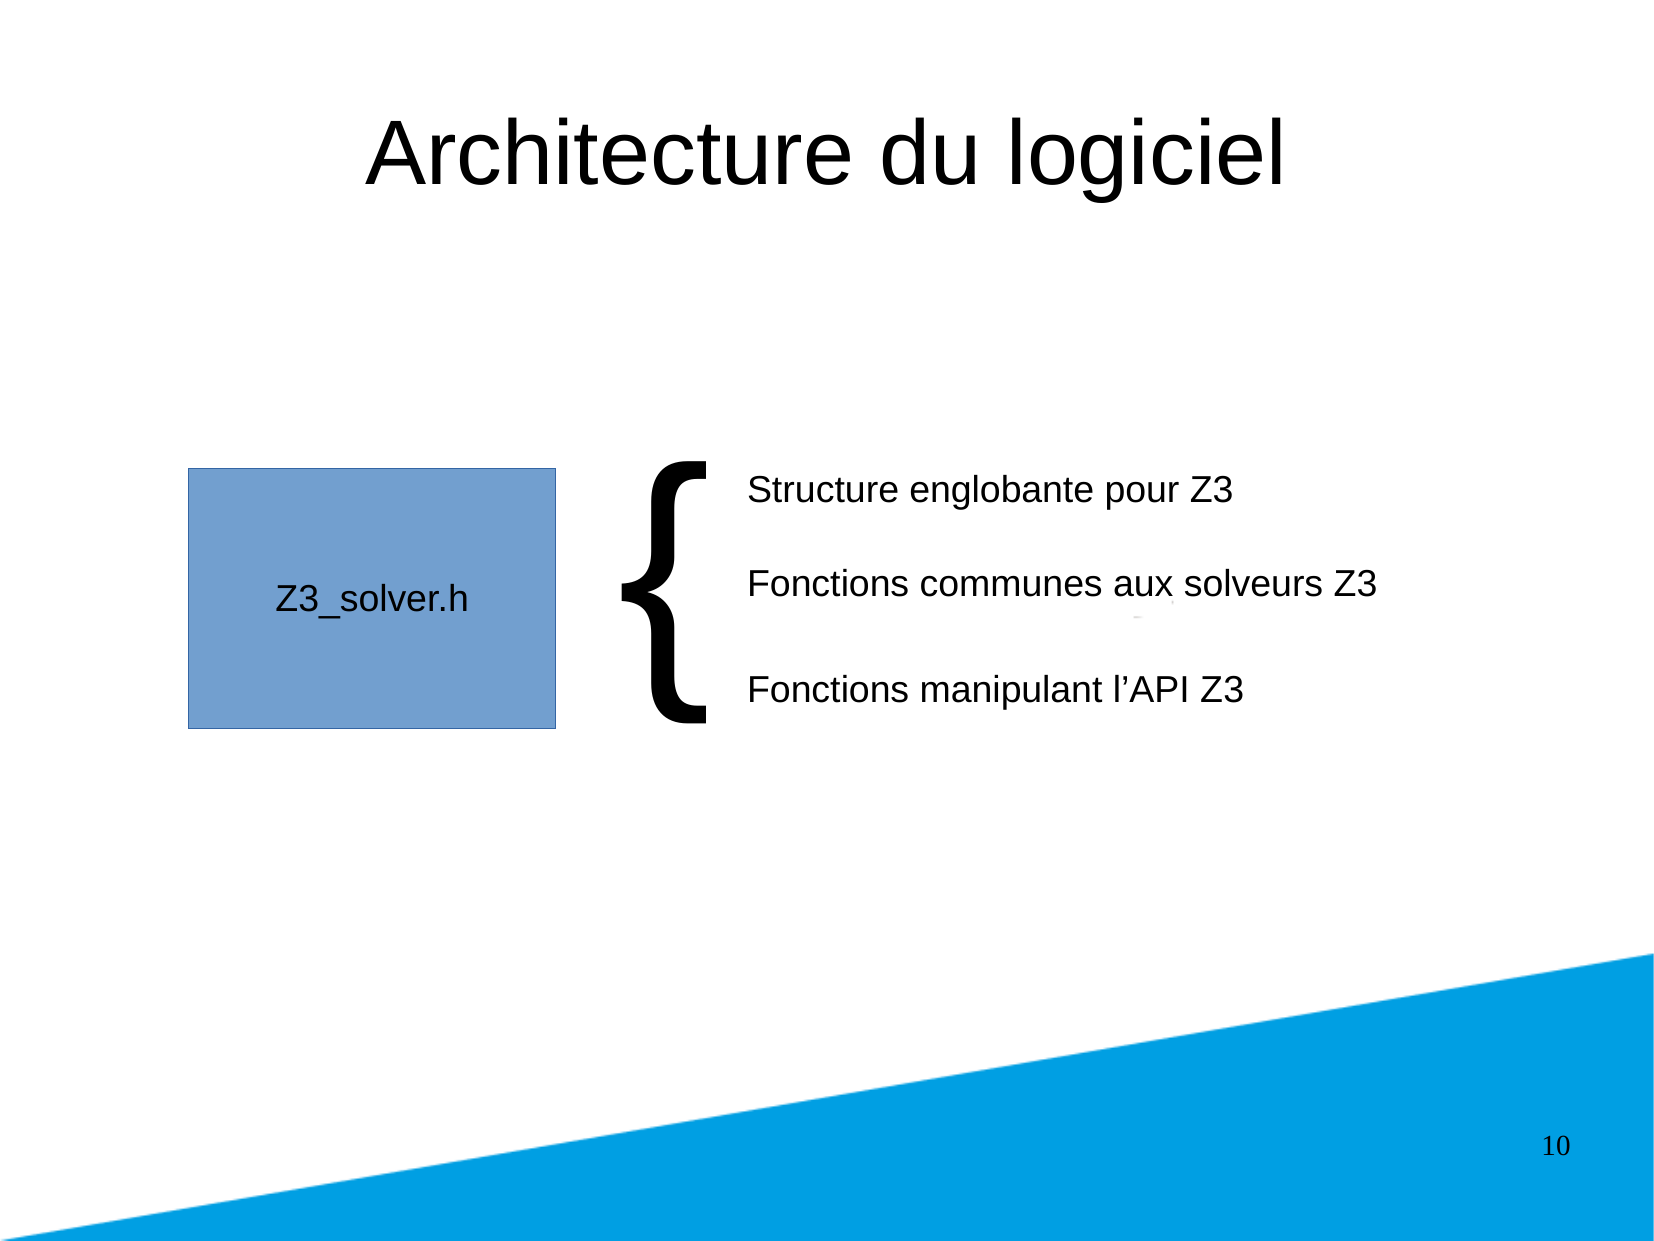

# Architecture du logiciel
{
Structure englobante pour Z3
Z3_solver.h
Fonctions communes aux solveurs Z3
Fonctions manipulant l’API Z3
10